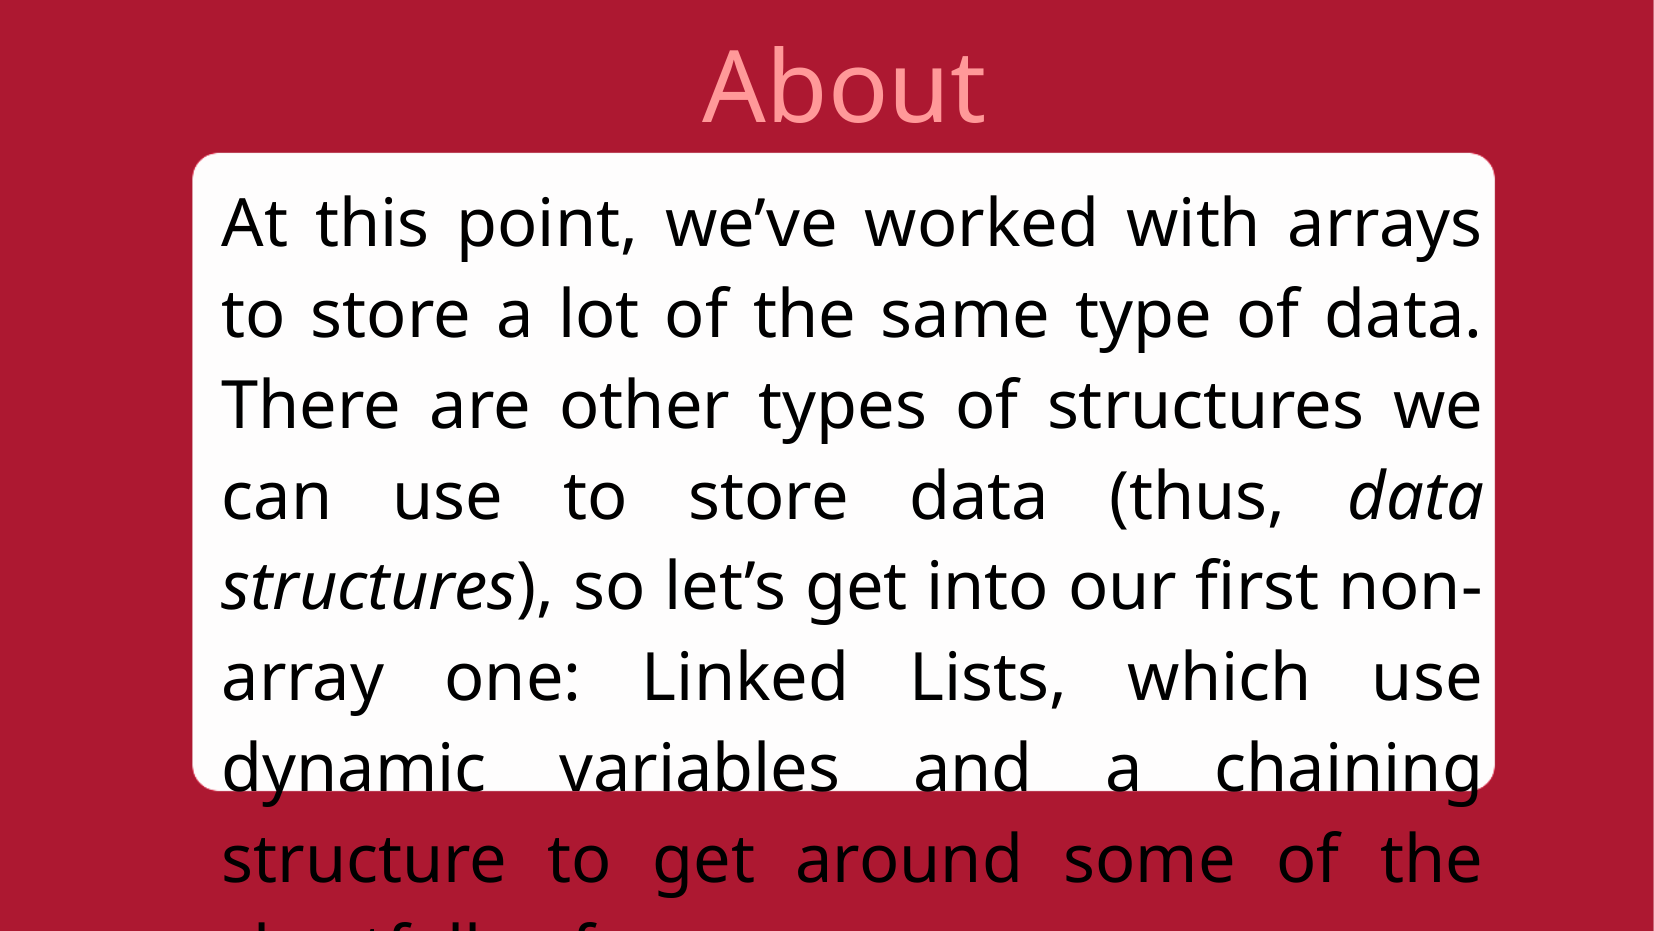

# About
At this point, we’ve worked with arrays to store a lot of the same type of data. There are other types of structures we can use to store data (thus, data structures), so let’s get into our first non-array one: Linked Lists, which use dynamic variables and a chaining structure to get around some of the shortfalls of arrays.